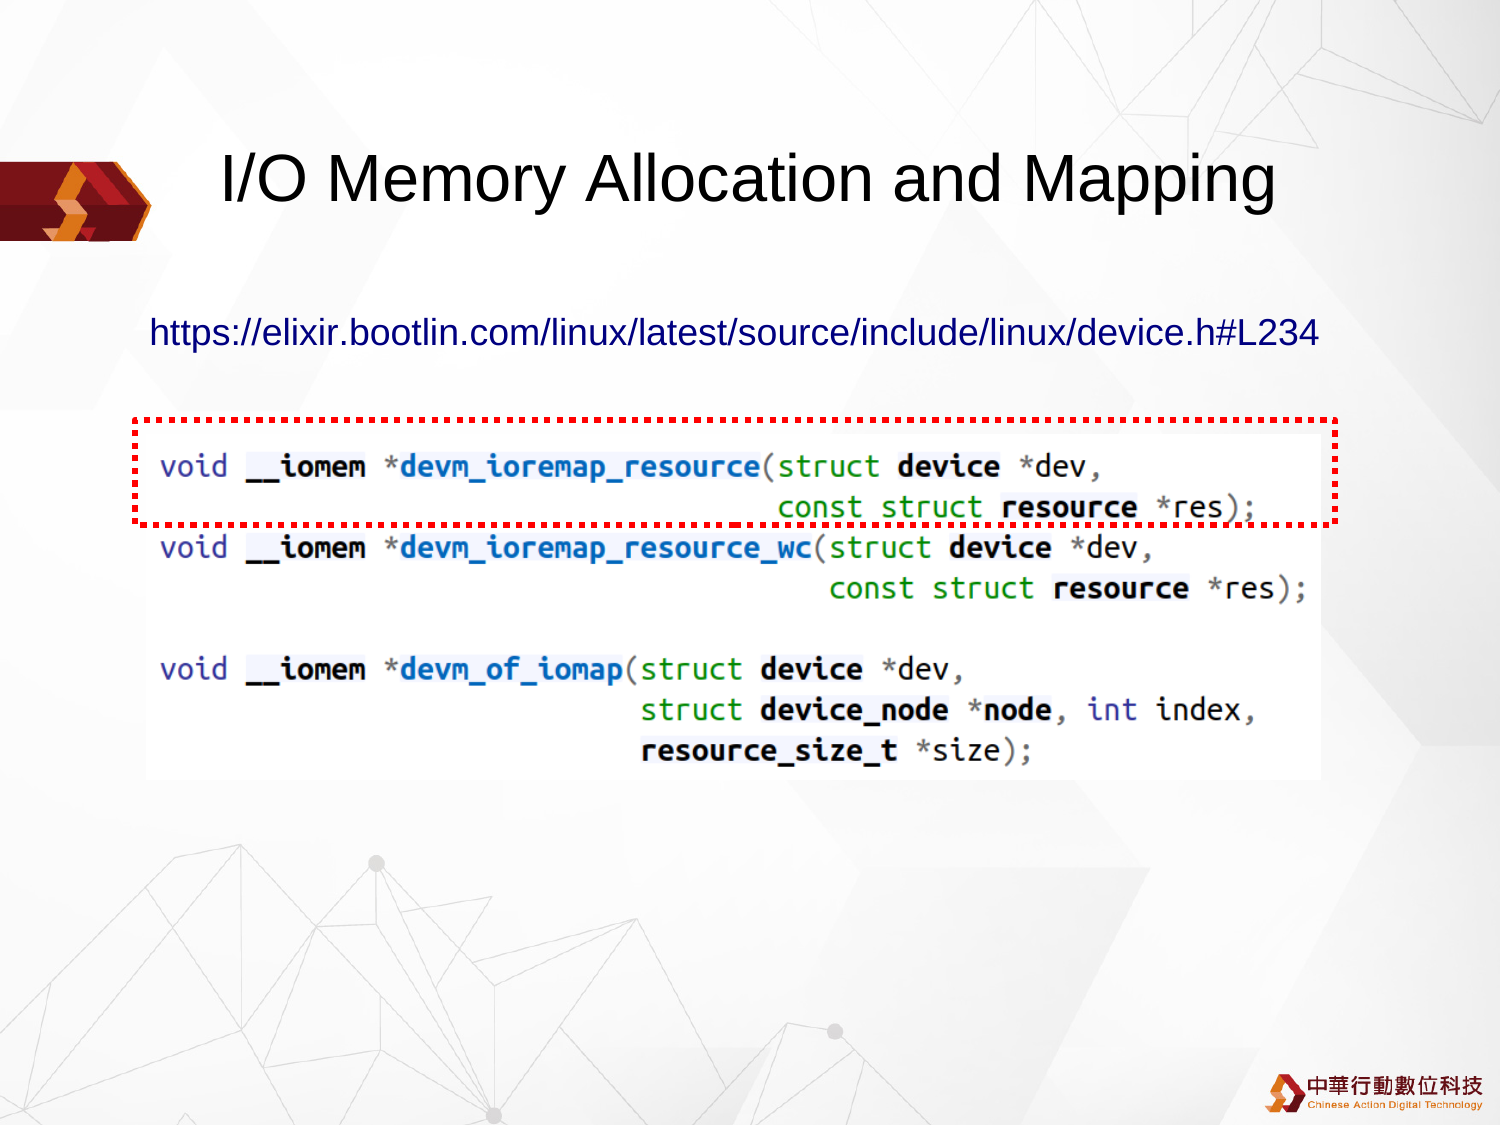

# I/O Memory Allocation and Mapping
https://elixir.bootlin.com/linux/latest/source/include/linux/device.h#L234